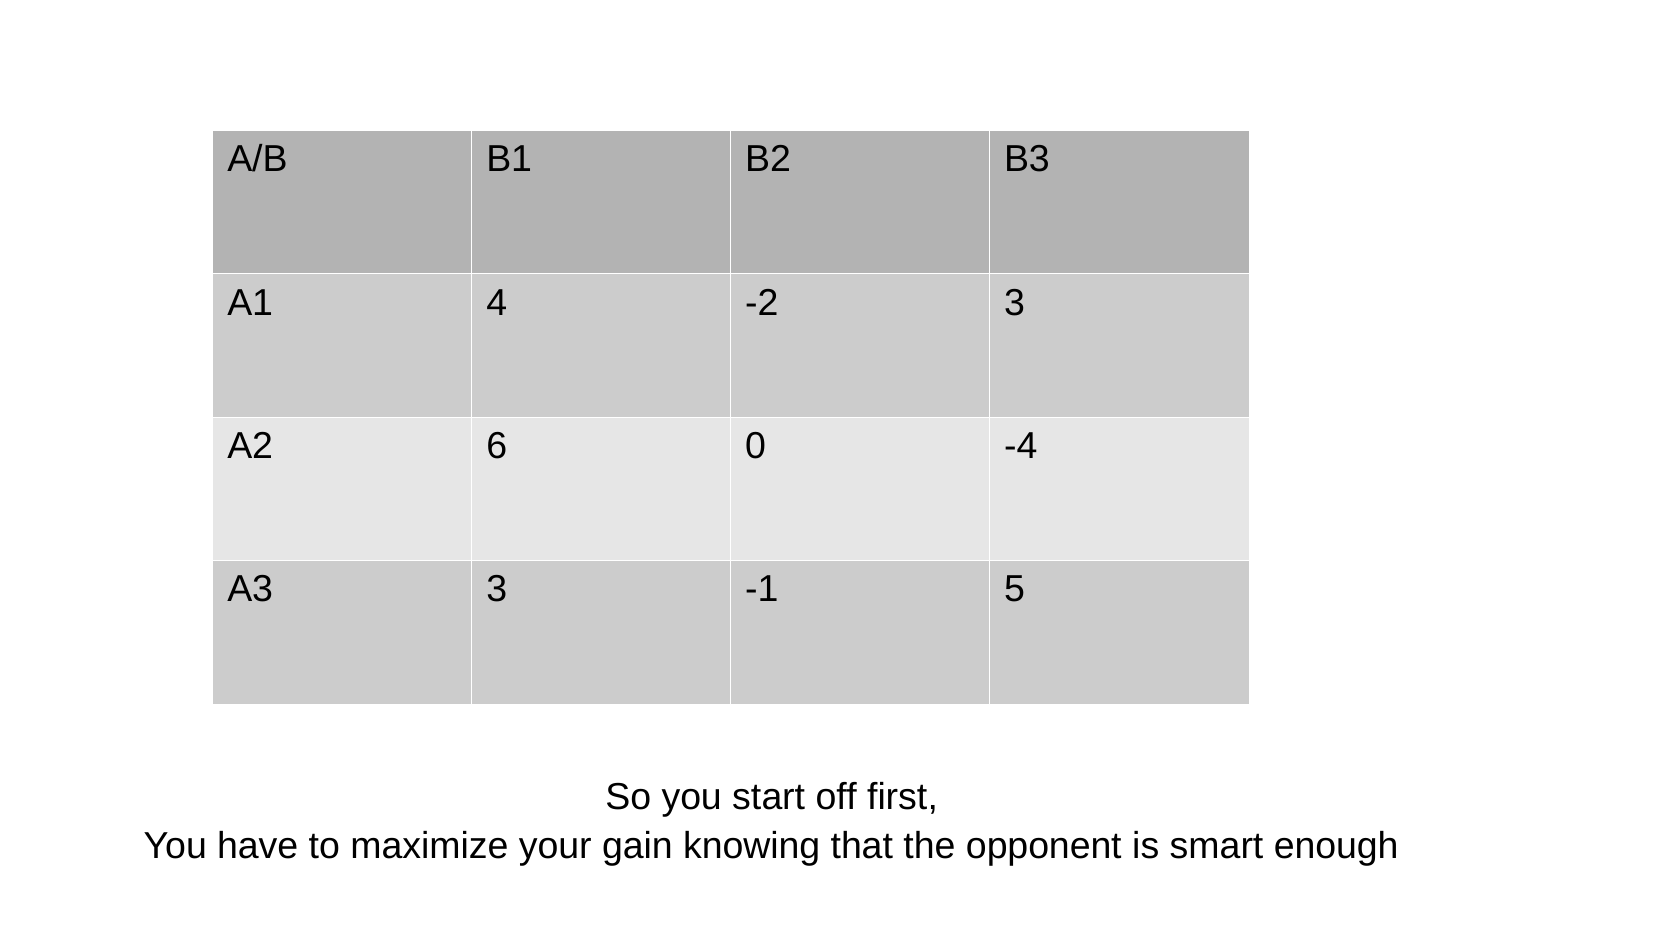

| A/B | B1 | B2 | B3 |
| --- | --- | --- | --- |
| A1 | 4 | -2 | 3 |
| A2 | 6 | 0 | -4 |
| A3 | 3 | -1 | 5 |
So you start off first,
You have to maximize your gain knowing that the opponent is smart enough